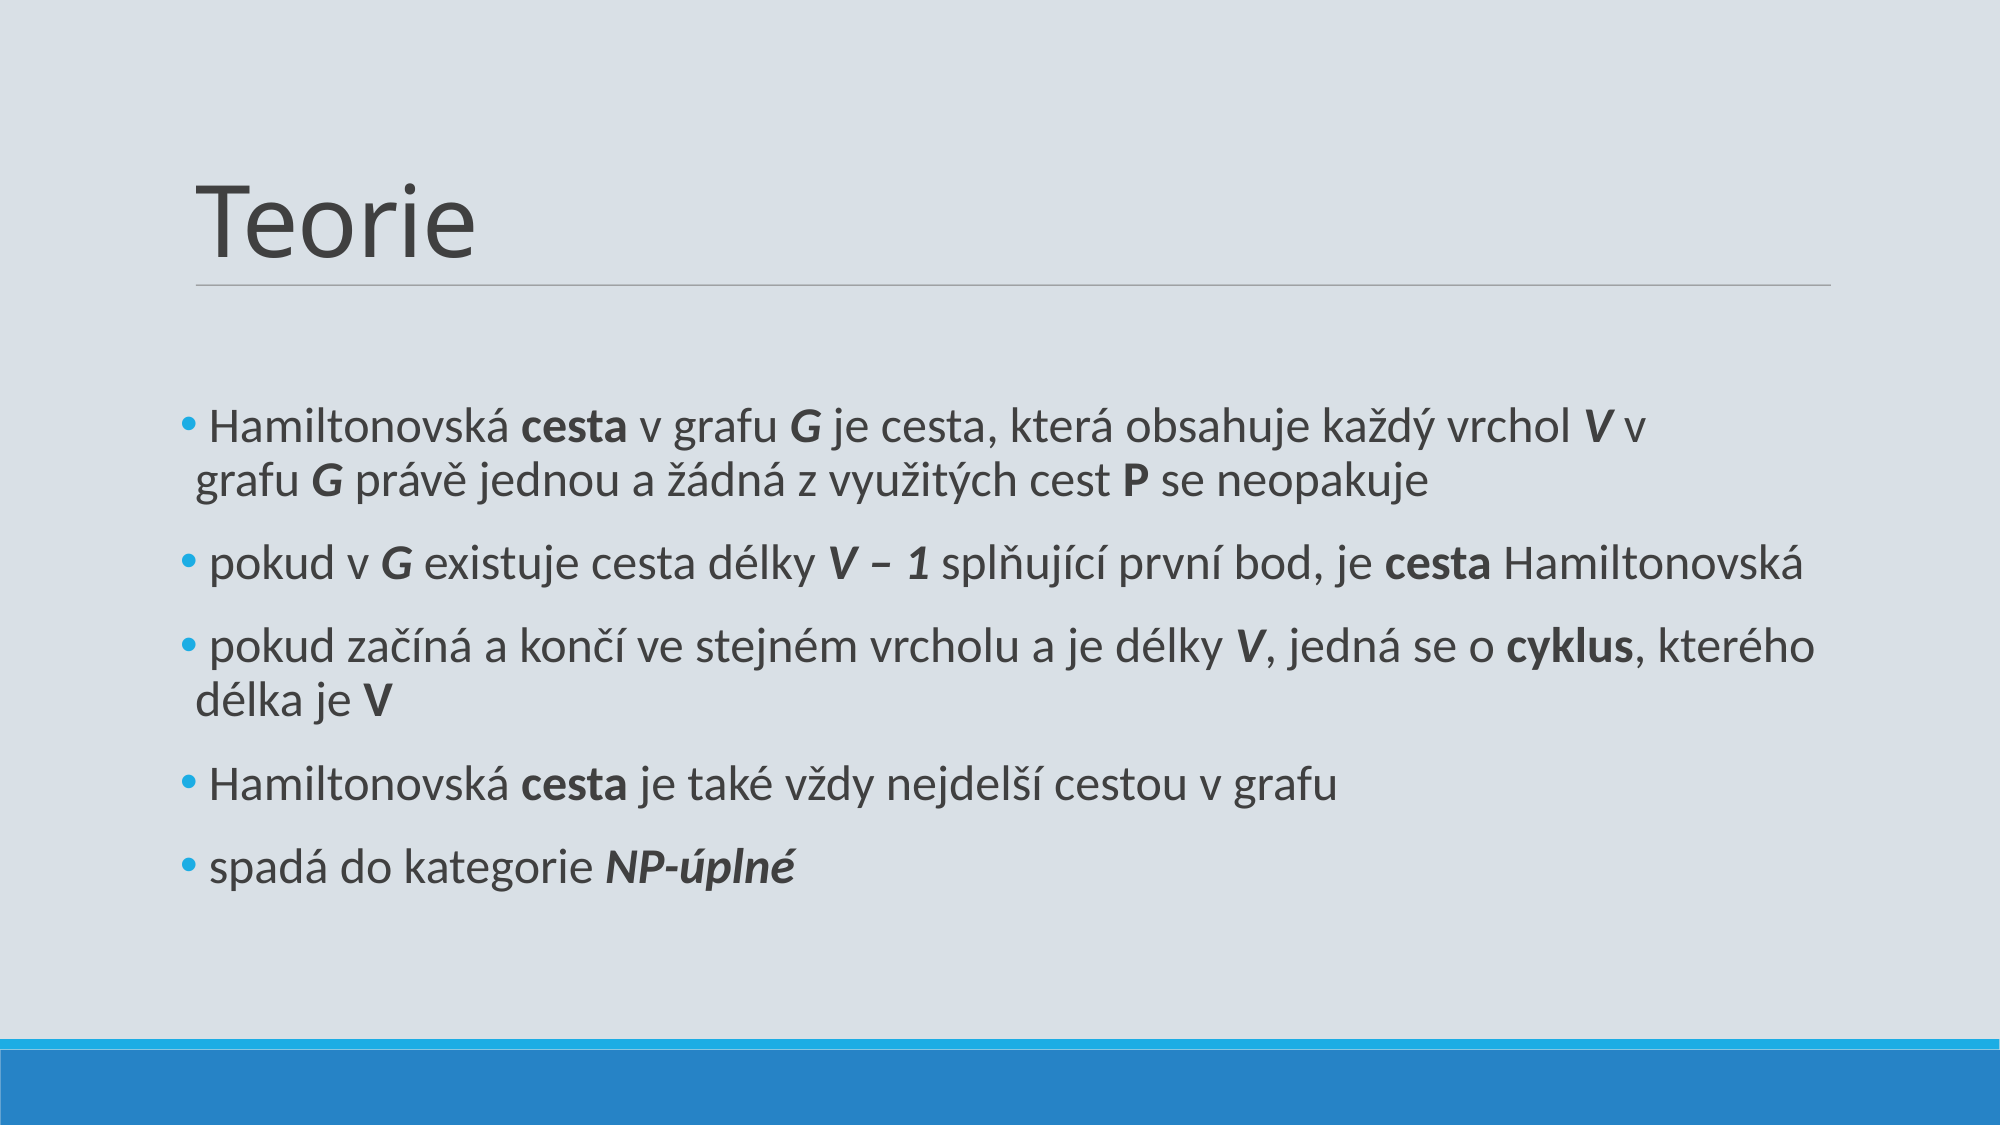

# Teorie
 Hamiltonovská cesta v grafu G je cesta, která obsahuje každý vrchol V v grafu G právě jednou a žádná z využitých cest P se neopakuje
 pokud v G existuje cesta délky V – 1 splňující první bod, je cesta Hamiltonovská
 pokud začíná a končí ve stejném vrcholu a je délky V, jedná se o cyklus, kterého délka je V
 Hamiltonovská cesta je také vždy nejdelší cestou v grafu
 spadá do kategorie NP-úplné